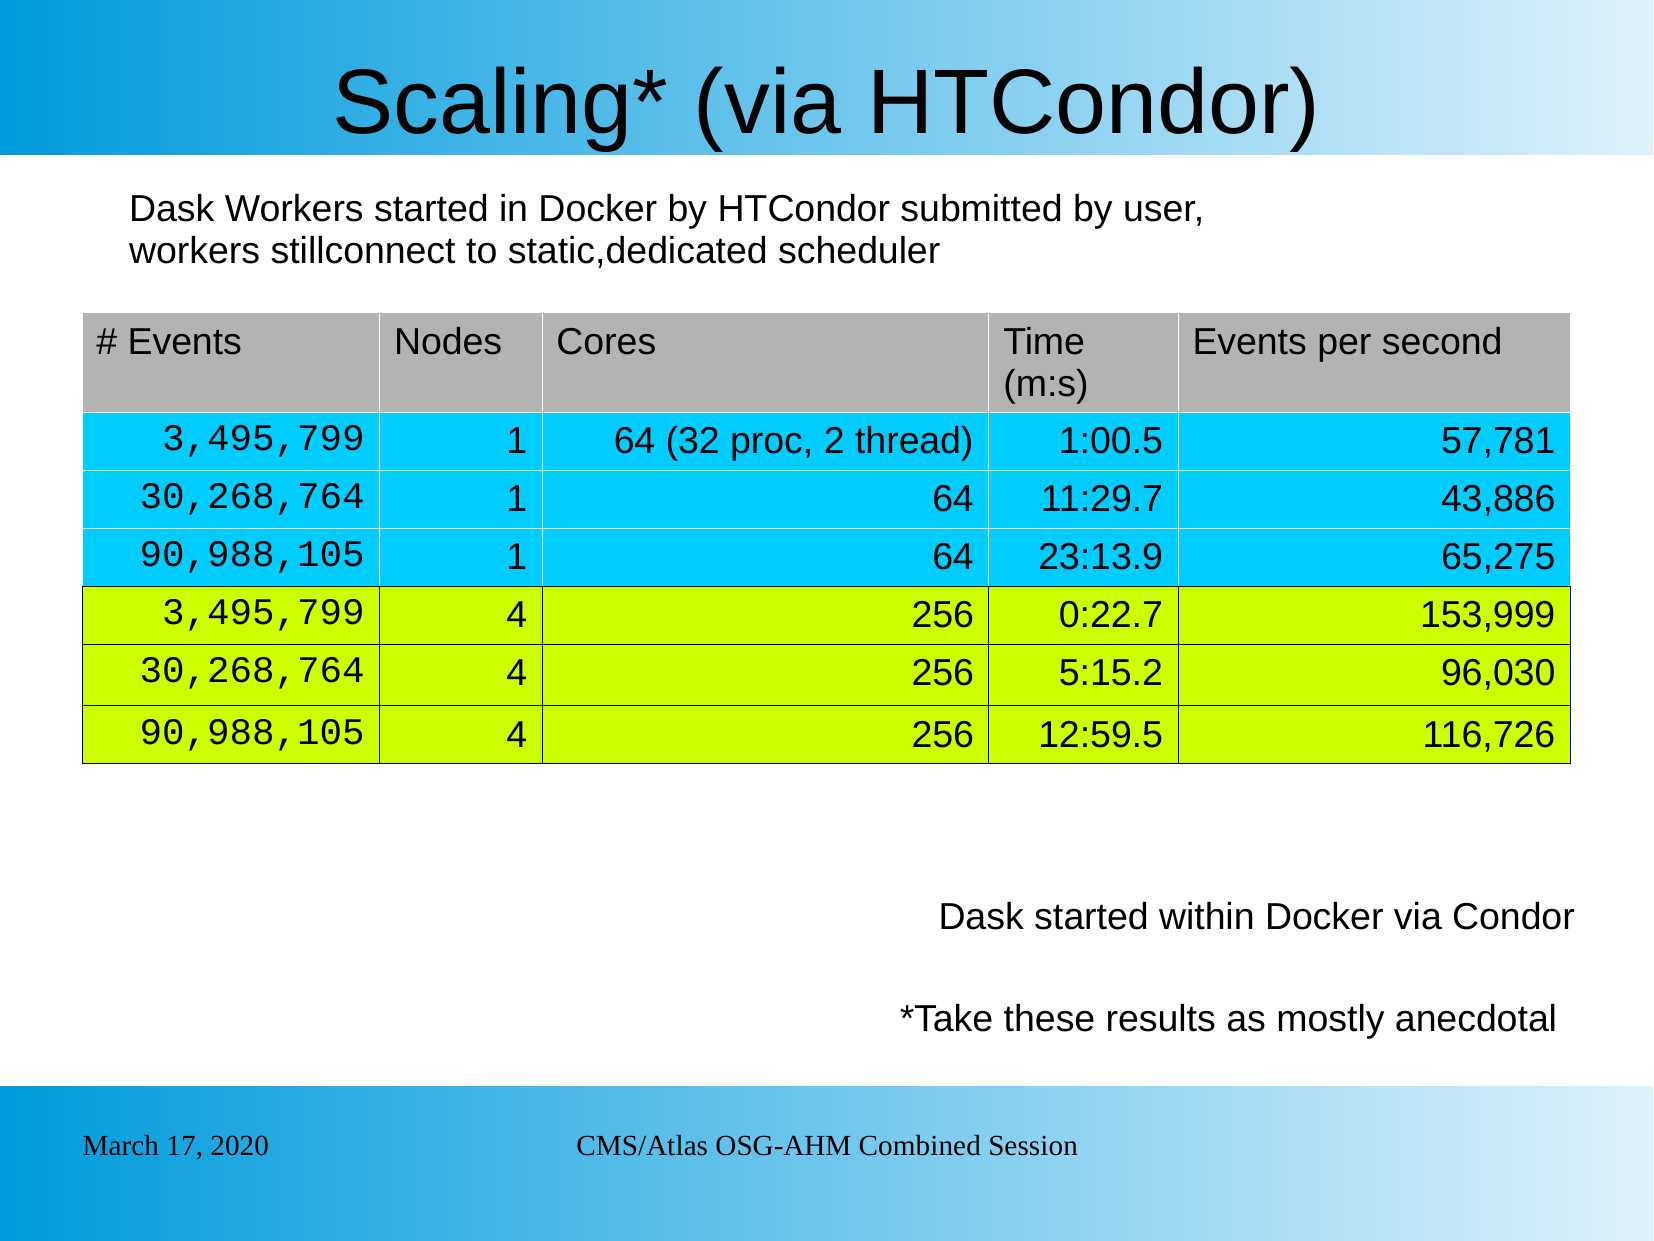

# Scaling* (via HTCondor)
Dask Workers started in Docker by HTCondor submitted by user,
workers stillconnect to static,dedicated scheduler
| # Events | Nodes | Cores | Time (m:s) | Events per second |
| --- | --- | --- | --- | --- |
| 3,495,799 | 1 | 64 (32 proc, 2 thread) | 1:00.5 | 57,781 |
| 30,268,764 | 1 | 64 | 11:29.7 | 43,886 |
| 90,988,105 | 1 | 64 | 23:13.9 | 65,275 |
| 3,495,799 | 4 | 256 | 0:22.7 | 153,999 |
| 30,268,764 | 4 | 256 | 5:15.2 | 96,030 |
| 90,988,105 | 4 | 256 | 12:59.5 | 116,726 |
Dask started within Docker via Condor
*Take these results as mostly anecdotal
March 17, 2020
CMS/Atlas OSG-AHM Combined Session